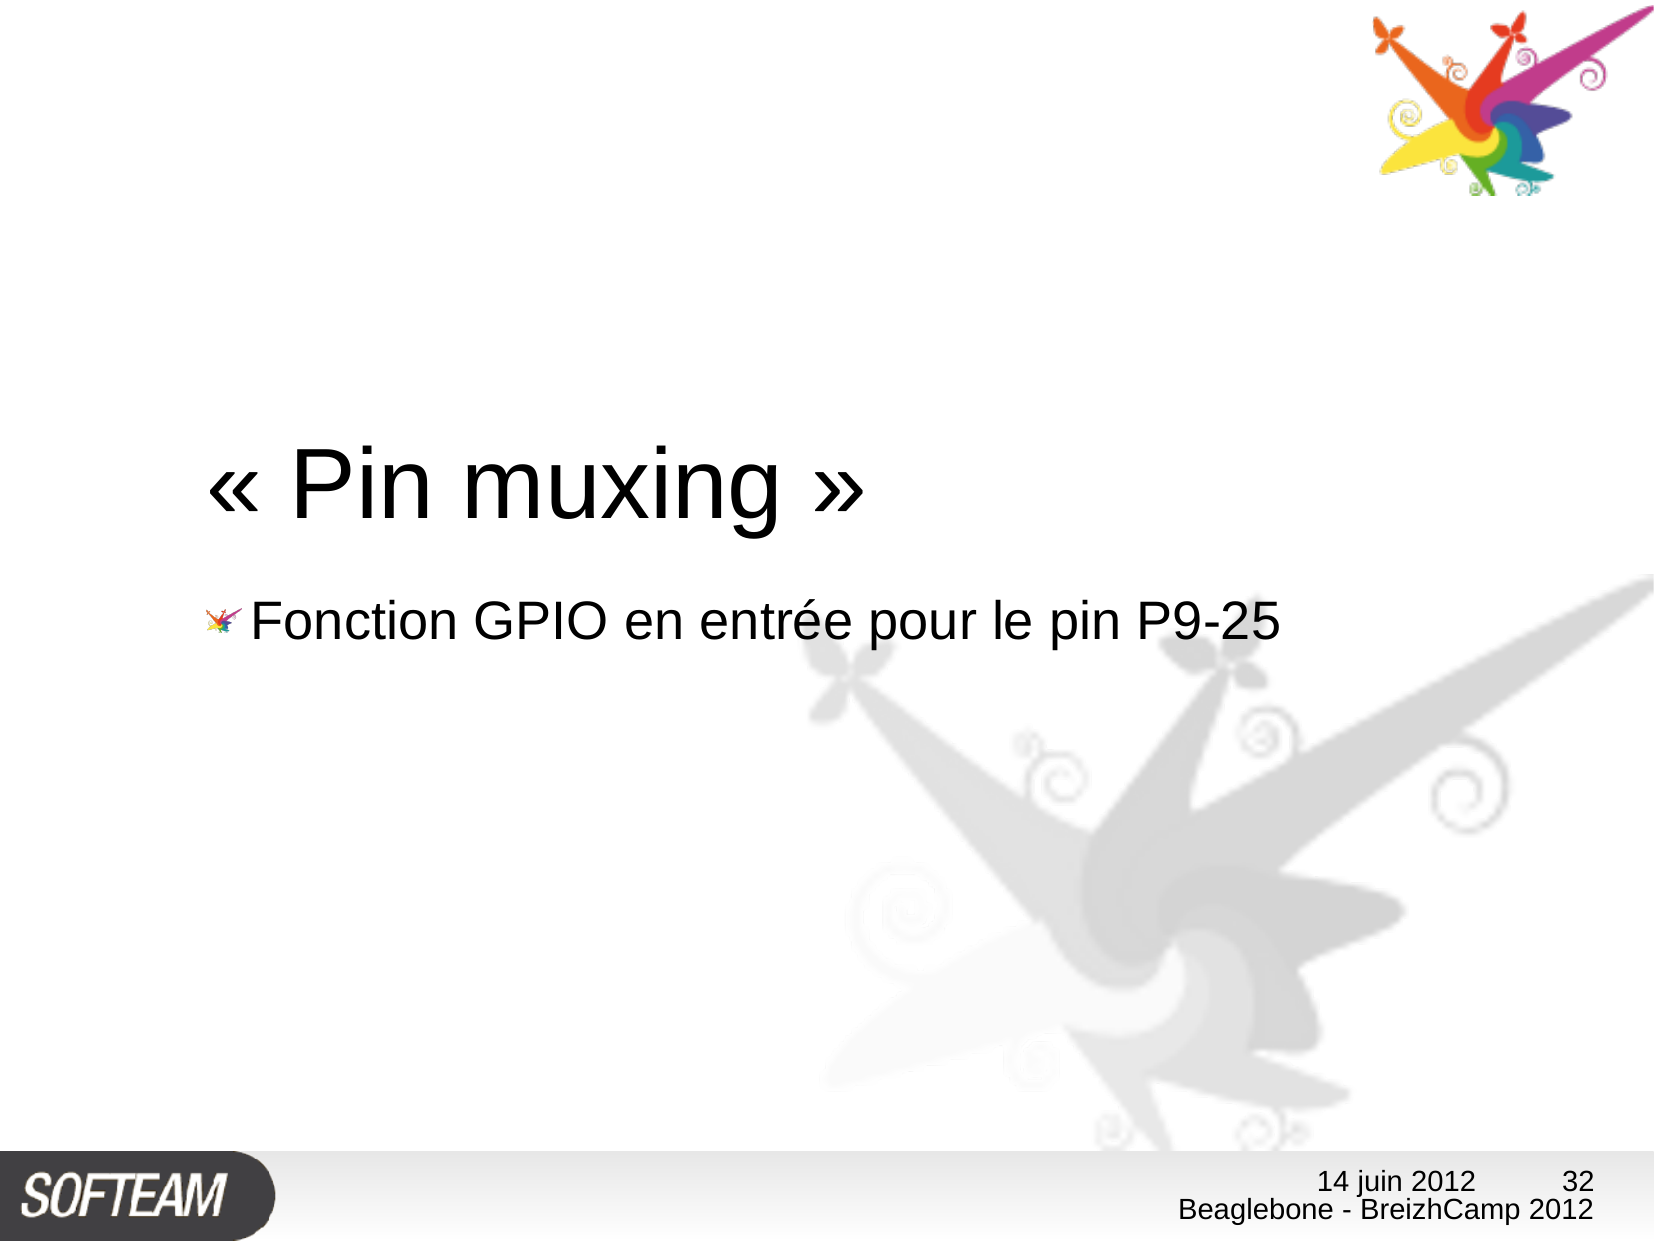

# « Pin muxing »
Fonction GPIO en entrée pour le pin P9-25
14 juin 2012
32
Beaglebone - BreizhCamp 2012